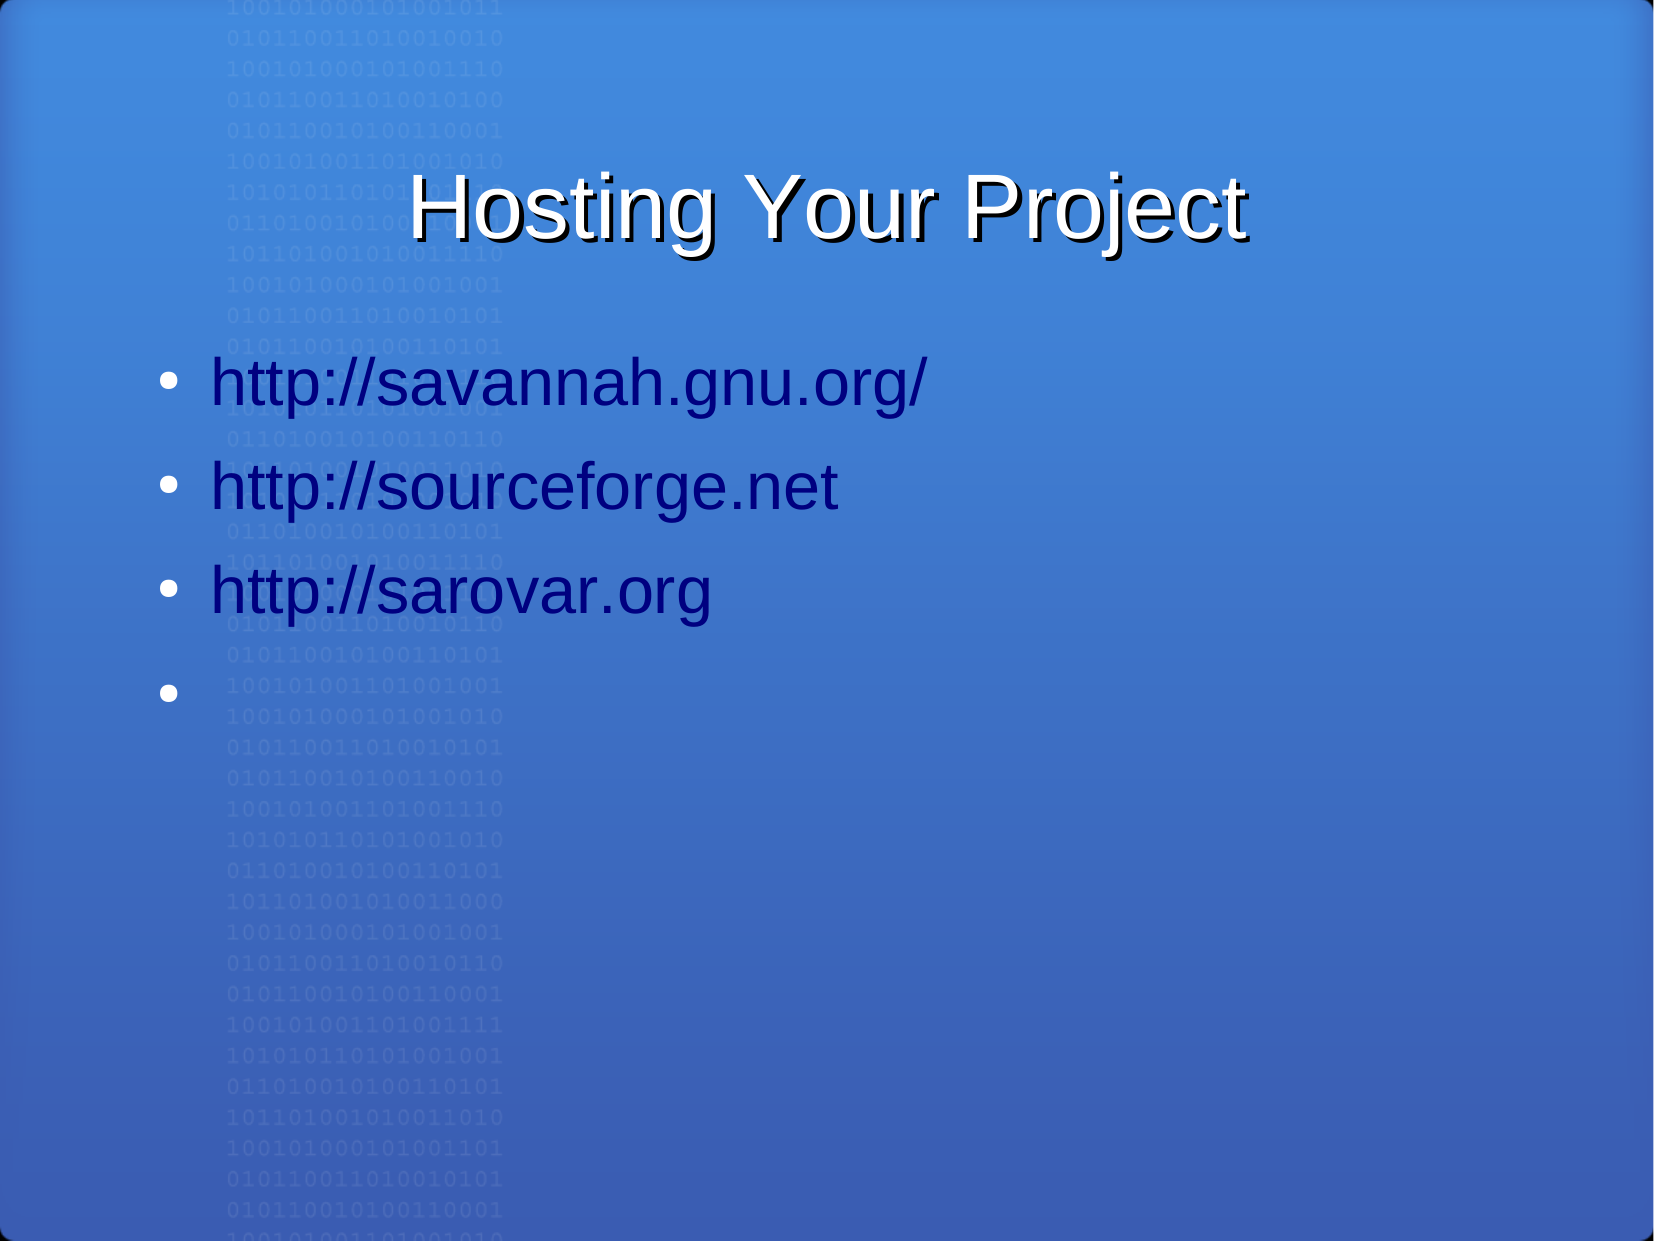

# Hosting Your Project
http://savannah.gnu.org/
http://sourceforge.net
http://sarovar.org